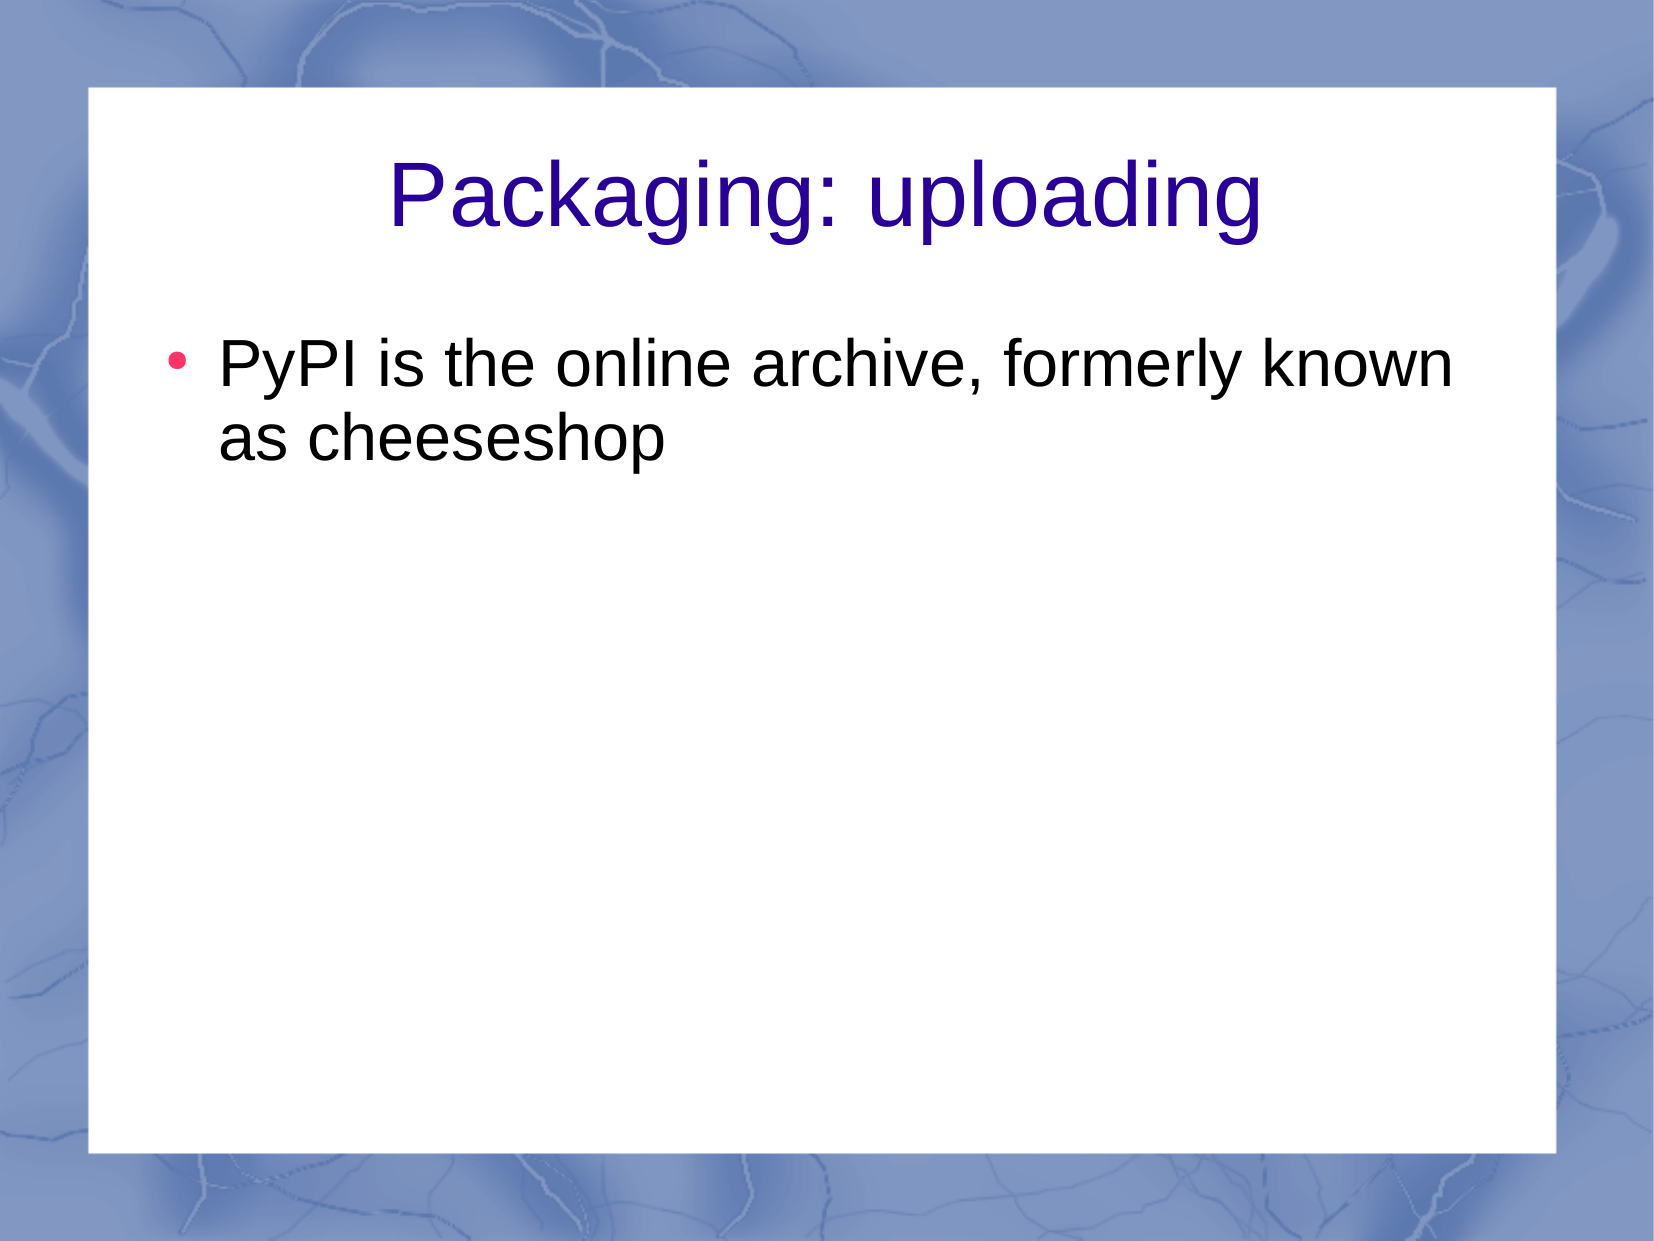

# Packaging: uploading
PyPI is the online archive, formerly known as cheeseshop